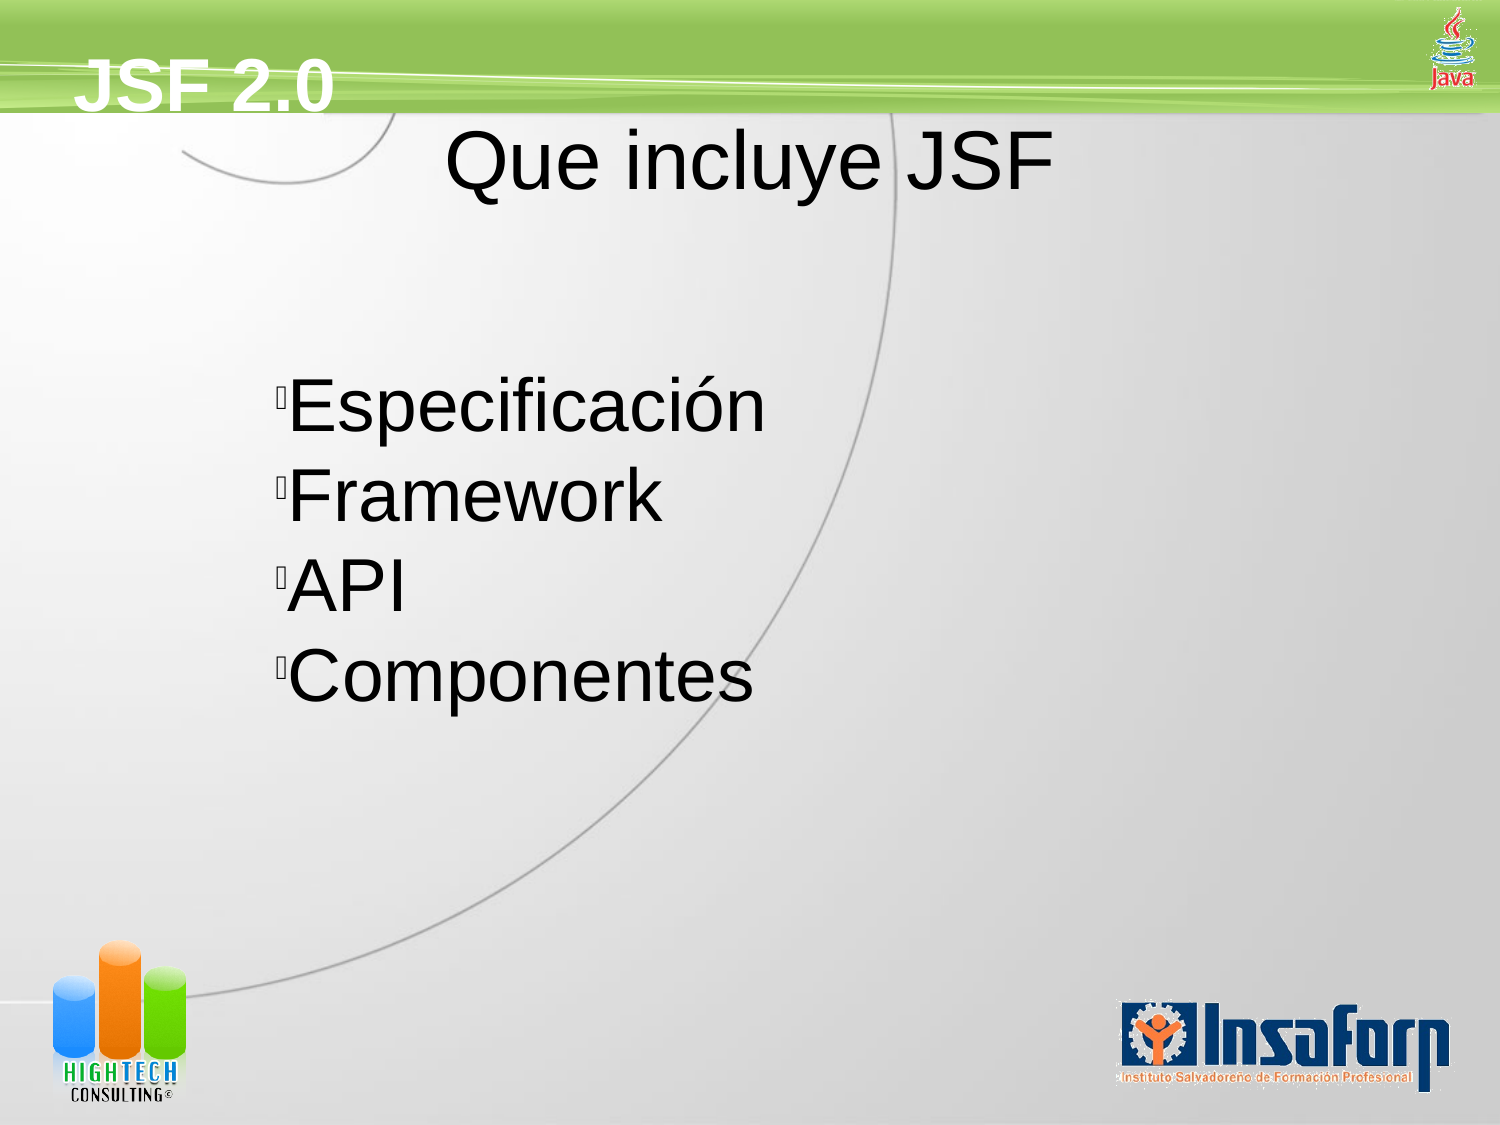

JSF 2.0
Que incluye JSF
Especificación
Framework
API
Componentes